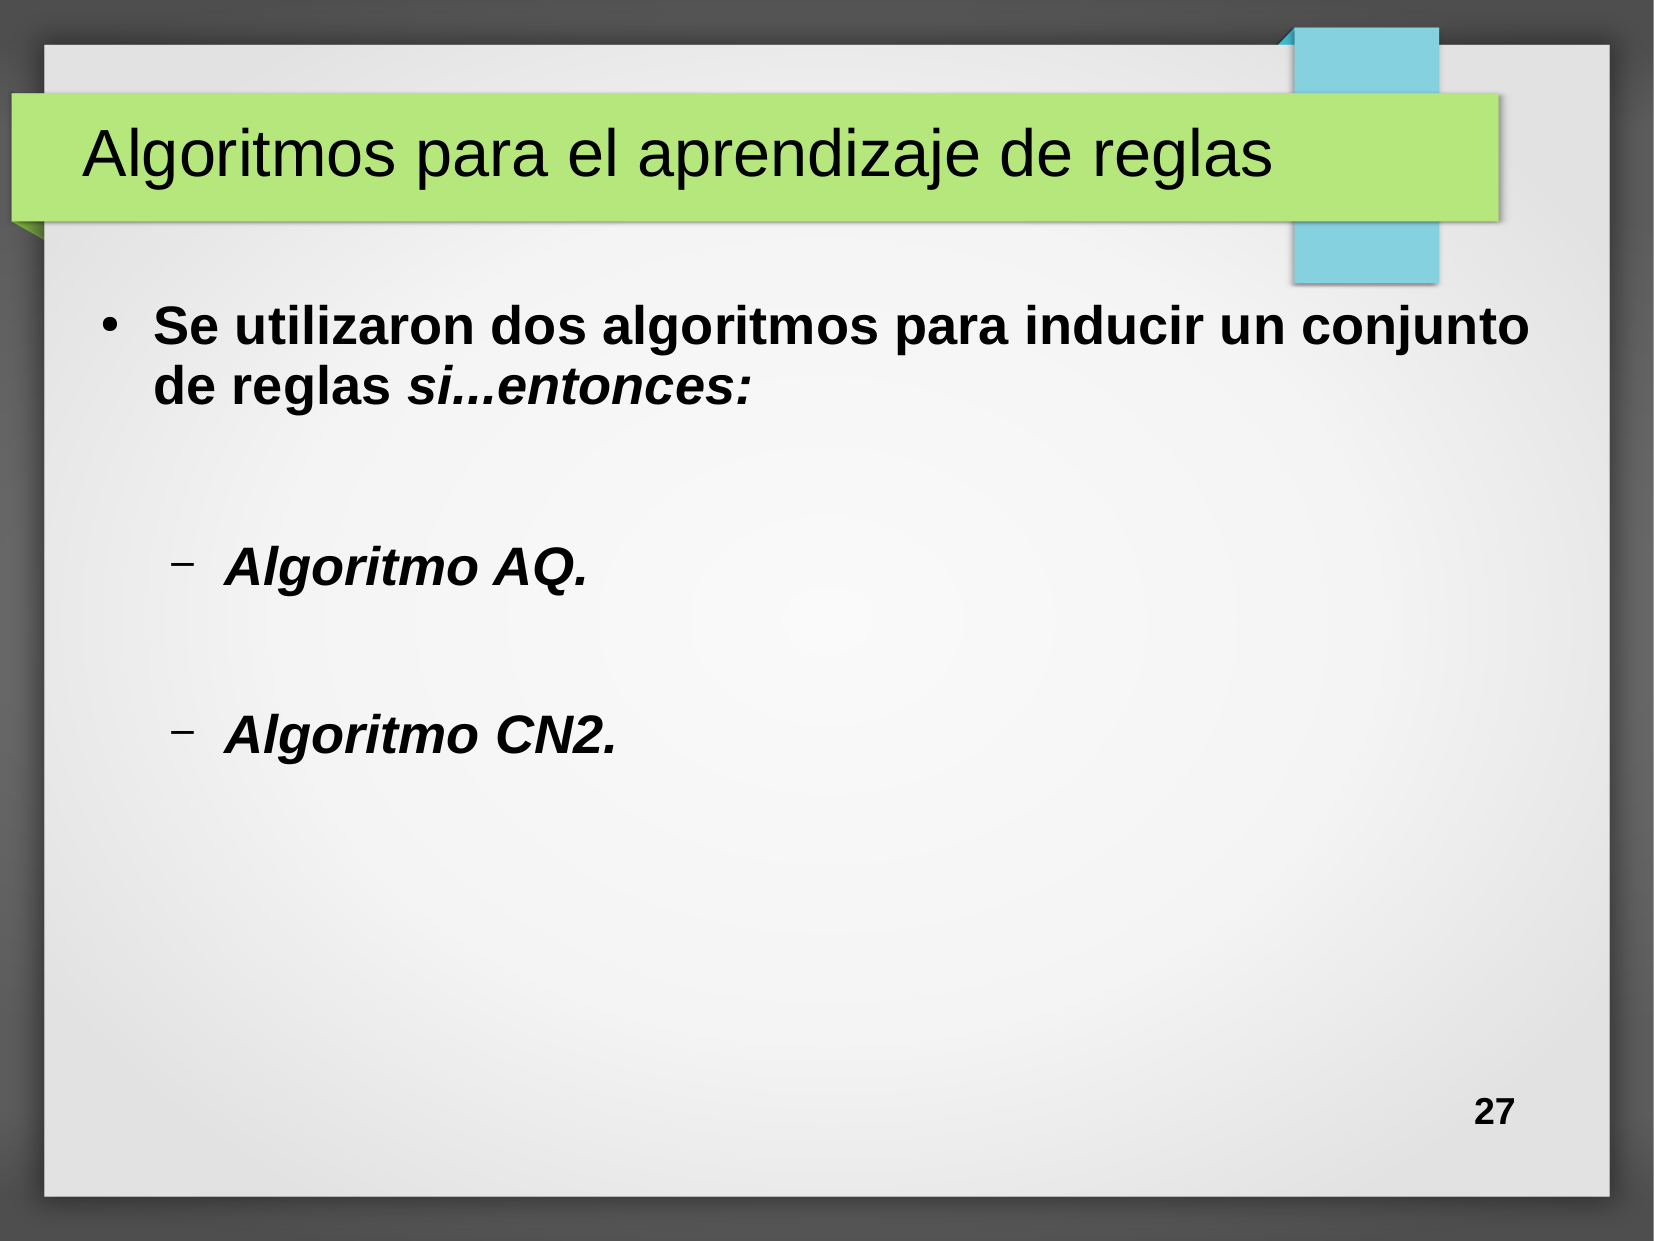

# Algoritmos para el aprendizaje de reglas
Se utilizaron dos algoritmos para inducir un conjunto de reglas si...entonces:
Algoritmo AQ.
Algoritmo CN2.